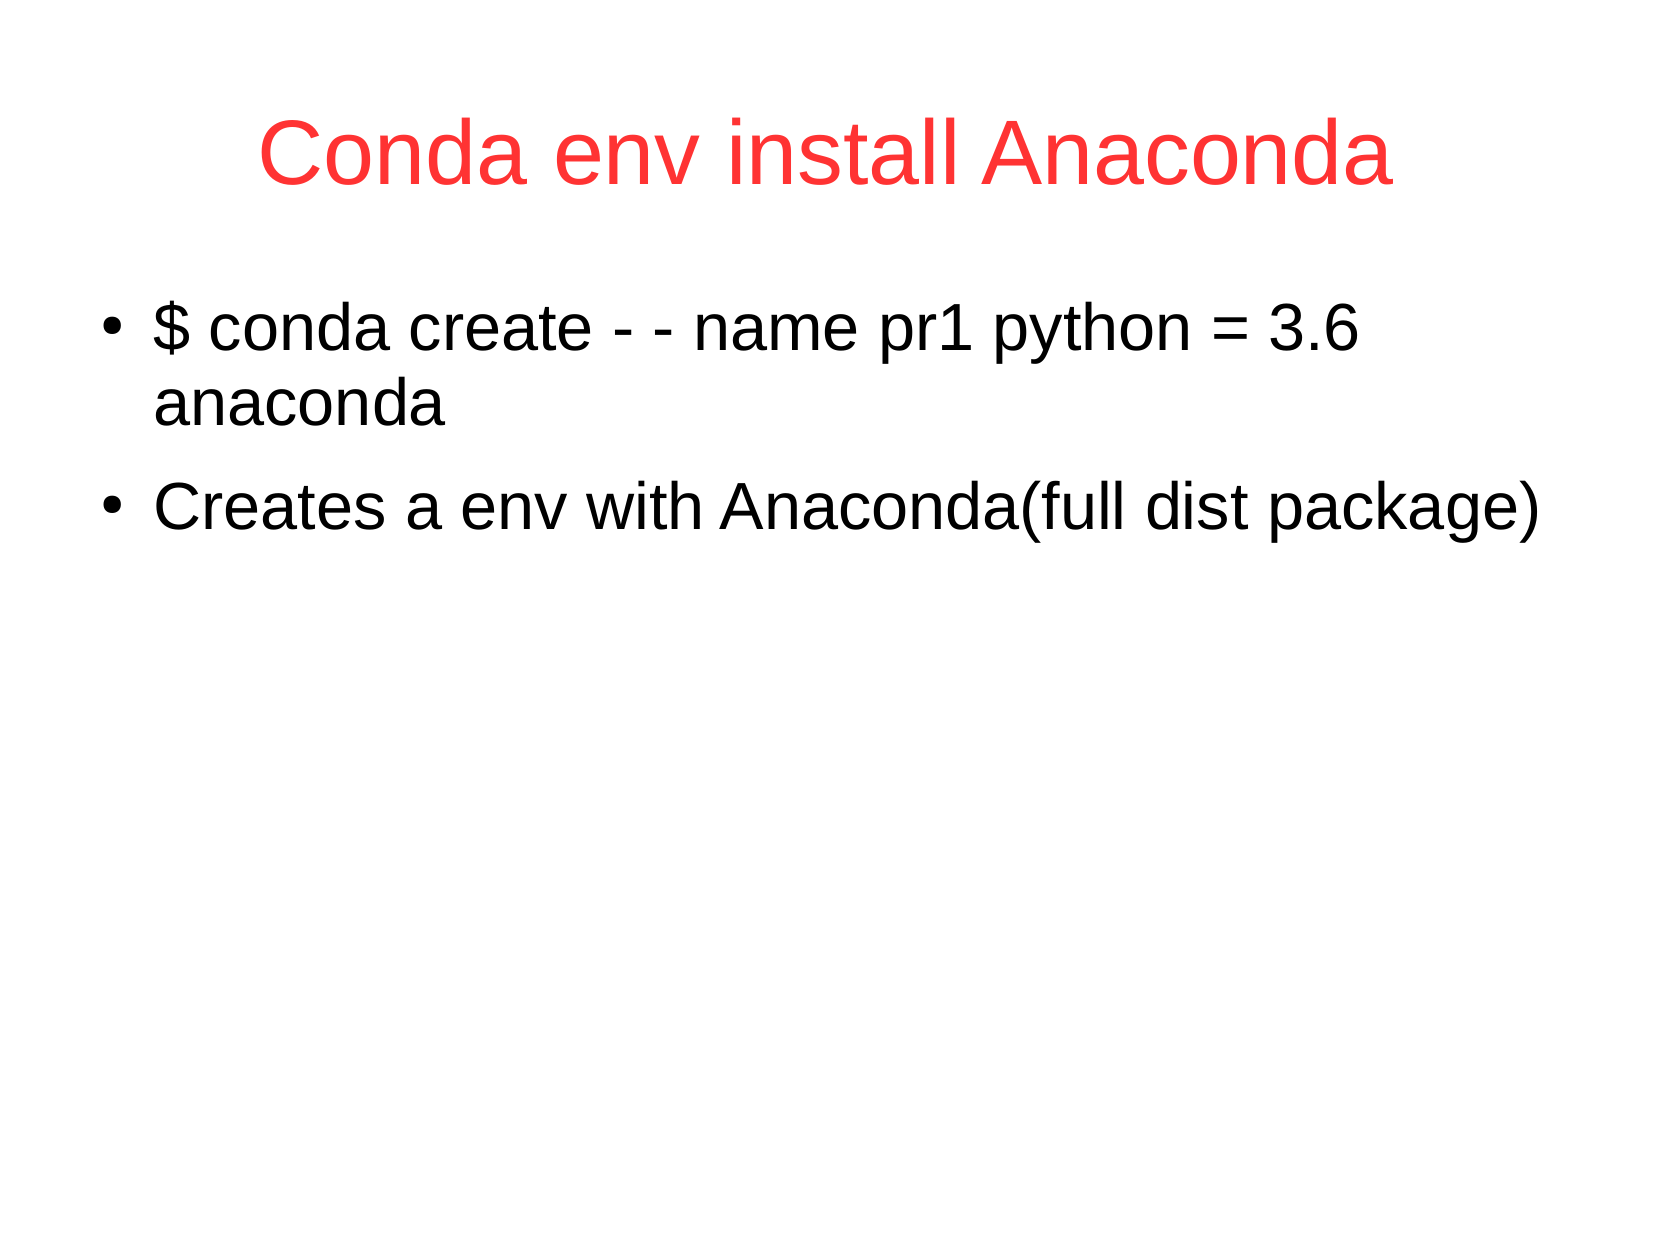

# Conda env install Anaconda
$ conda create - - name pr1 python = 3.6 anaconda
Creates a env with Anaconda(full dist package)